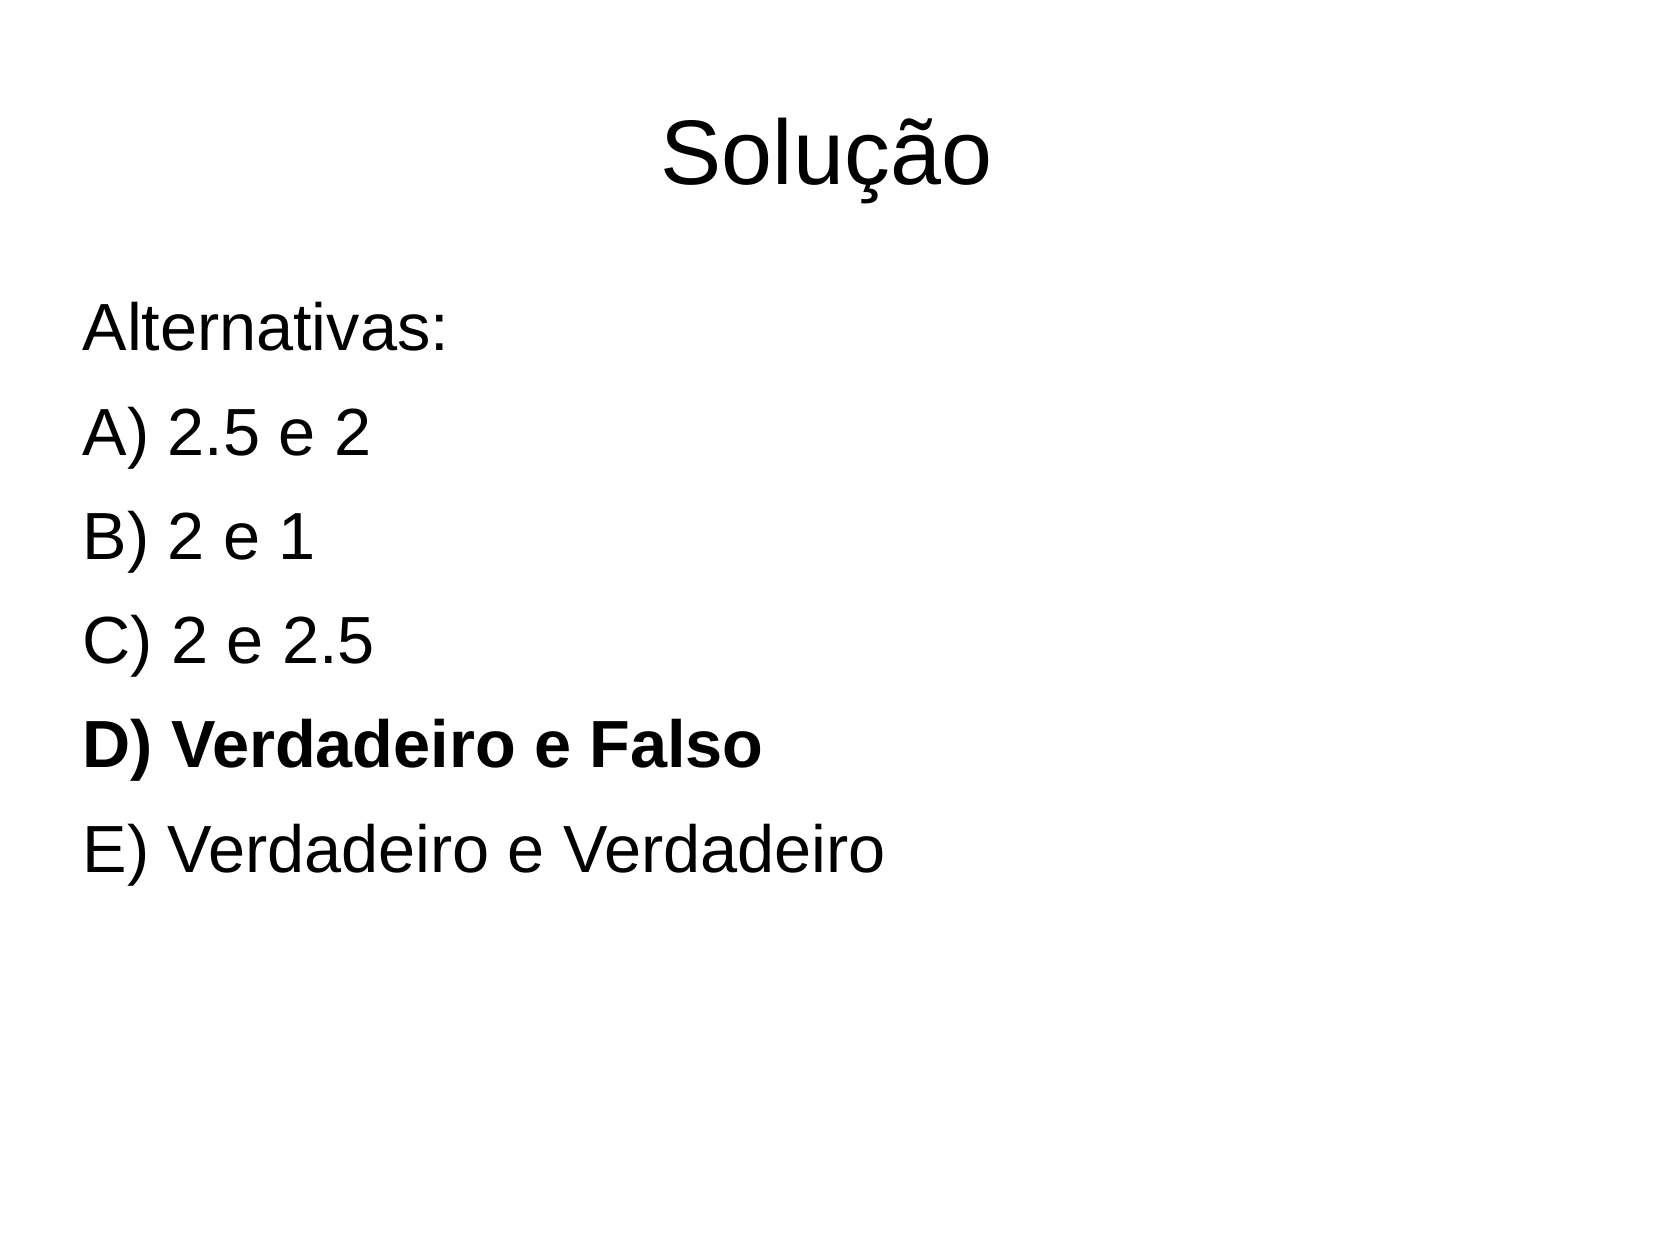

# Solução
Alternativas:
A) 2.5 e 2
B) 2 e 1
C) 2 e 2.5
D) Verdadeiro e Falso
E) Verdadeiro e Verdadeiro